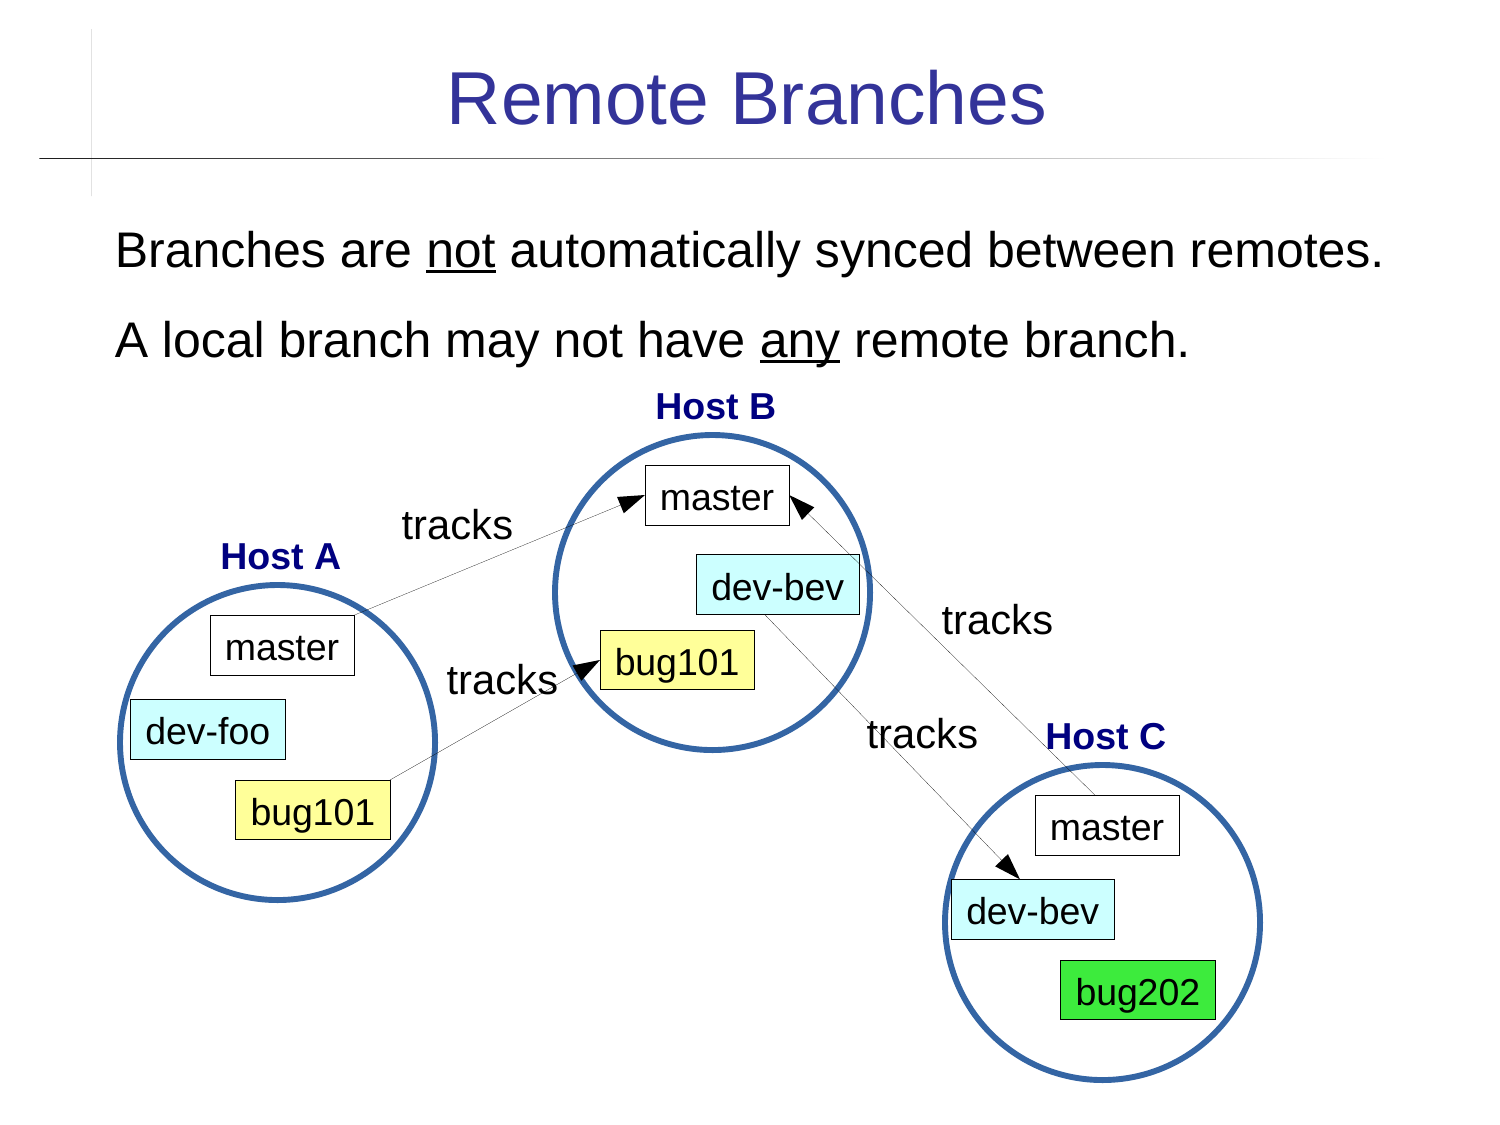

# Remote Branches
Branches are not automatically synced between remotes.
A local branch may not have any remote branch.
Host B
master
tracks
Host A
dev-bev
tracks
master
bug101
tracks
dev-foo
tracks
Host C
bug101
master
dev-bev
bug202